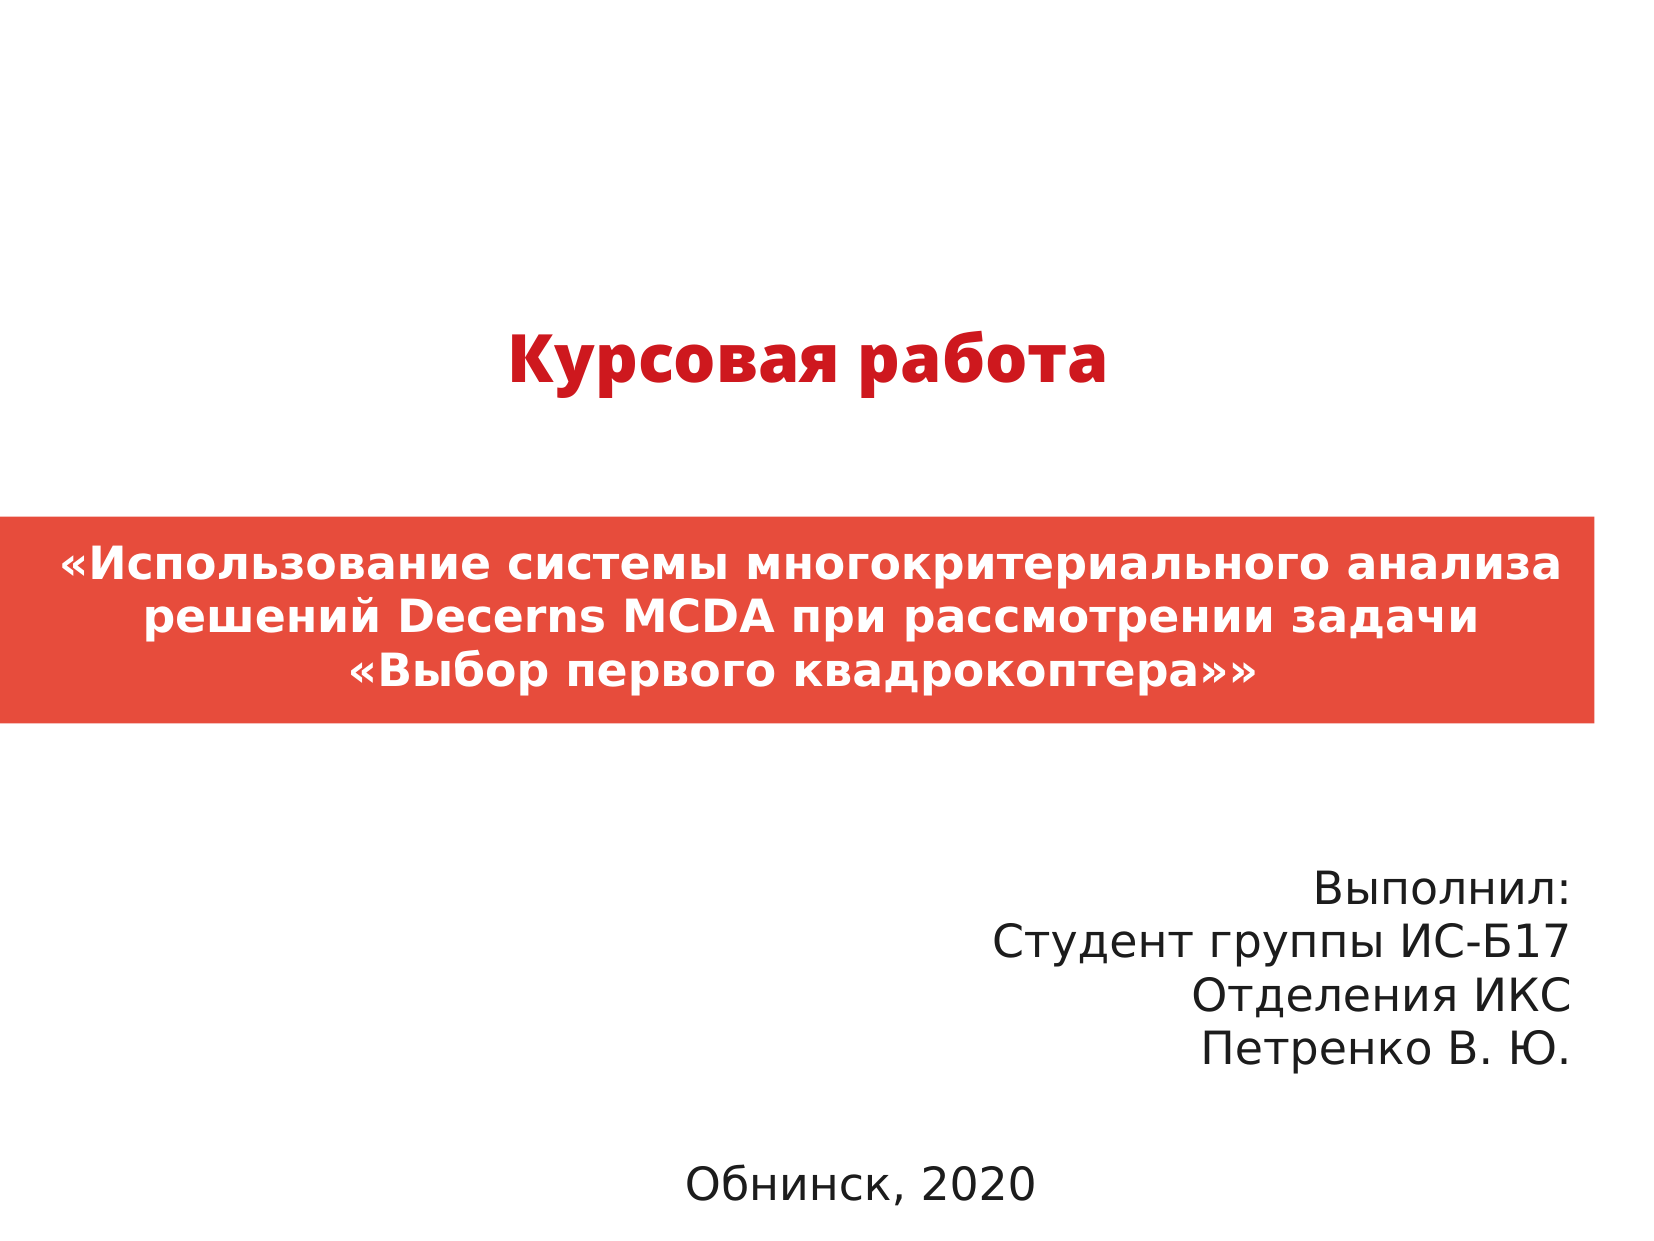

Курсовая работа
# «Использование системы многокритериального анализа решений Decerns MCDA при рассмотрении задачи «Выбор первого квадрокоптера»»
Выполнил:
Студент группы ИС-Б17
Отделения ИКС
Петренко В. Ю.
Обнинск, 2020